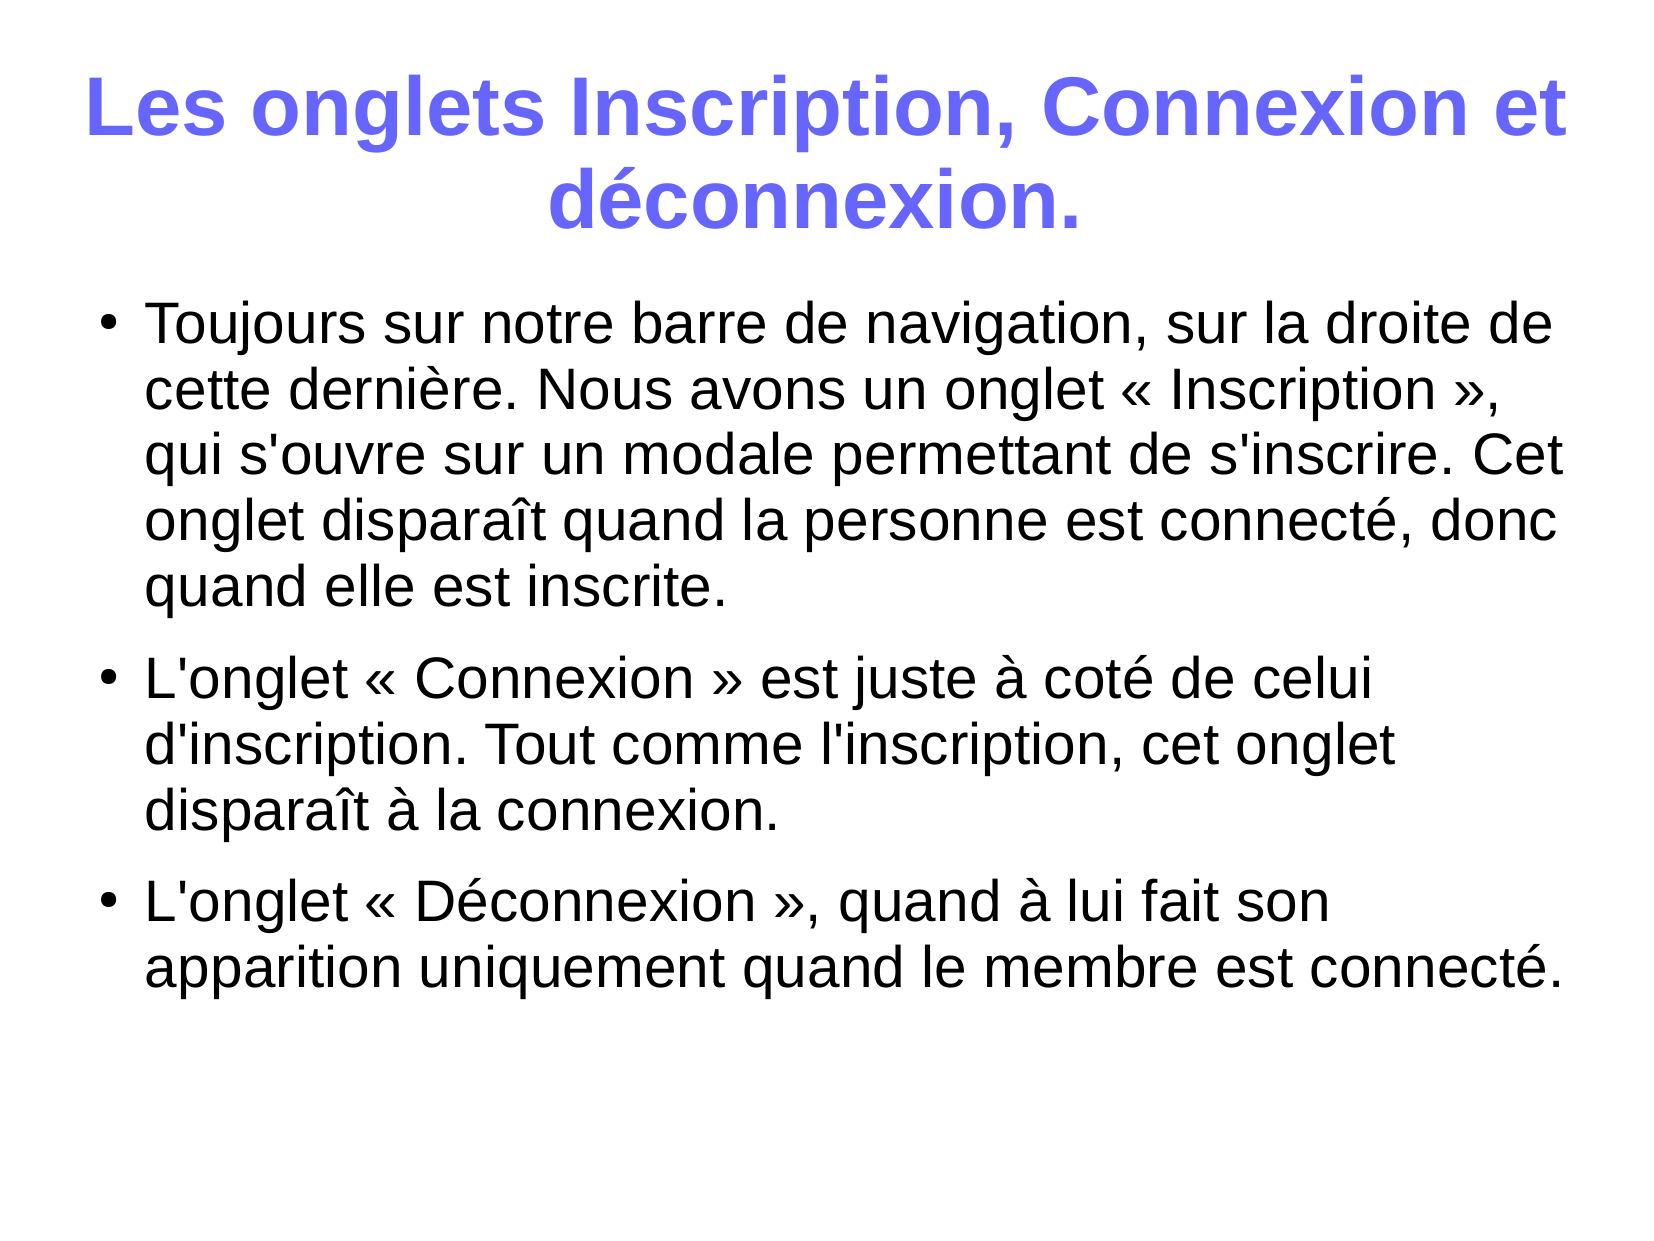

# Les onglets Inscription, Connexion et déconnexion.
Toujours sur notre barre de navigation, sur la droite de cette dernière. Nous avons un onglet « Inscription », qui s'ouvre sur un modale permettant de s'inscrire. Cet onglet disparaît quand la personne est connecté, donc quand elle est inscrite.
L'onglet « Connexion » est juste à coté de celui d'inscription. Tout comme l'inscription, cet onglet disparaît à la connexion.
L'onglet « Déconnexion », quand à lui fait son apparition uniquement quand le membre est connecté.